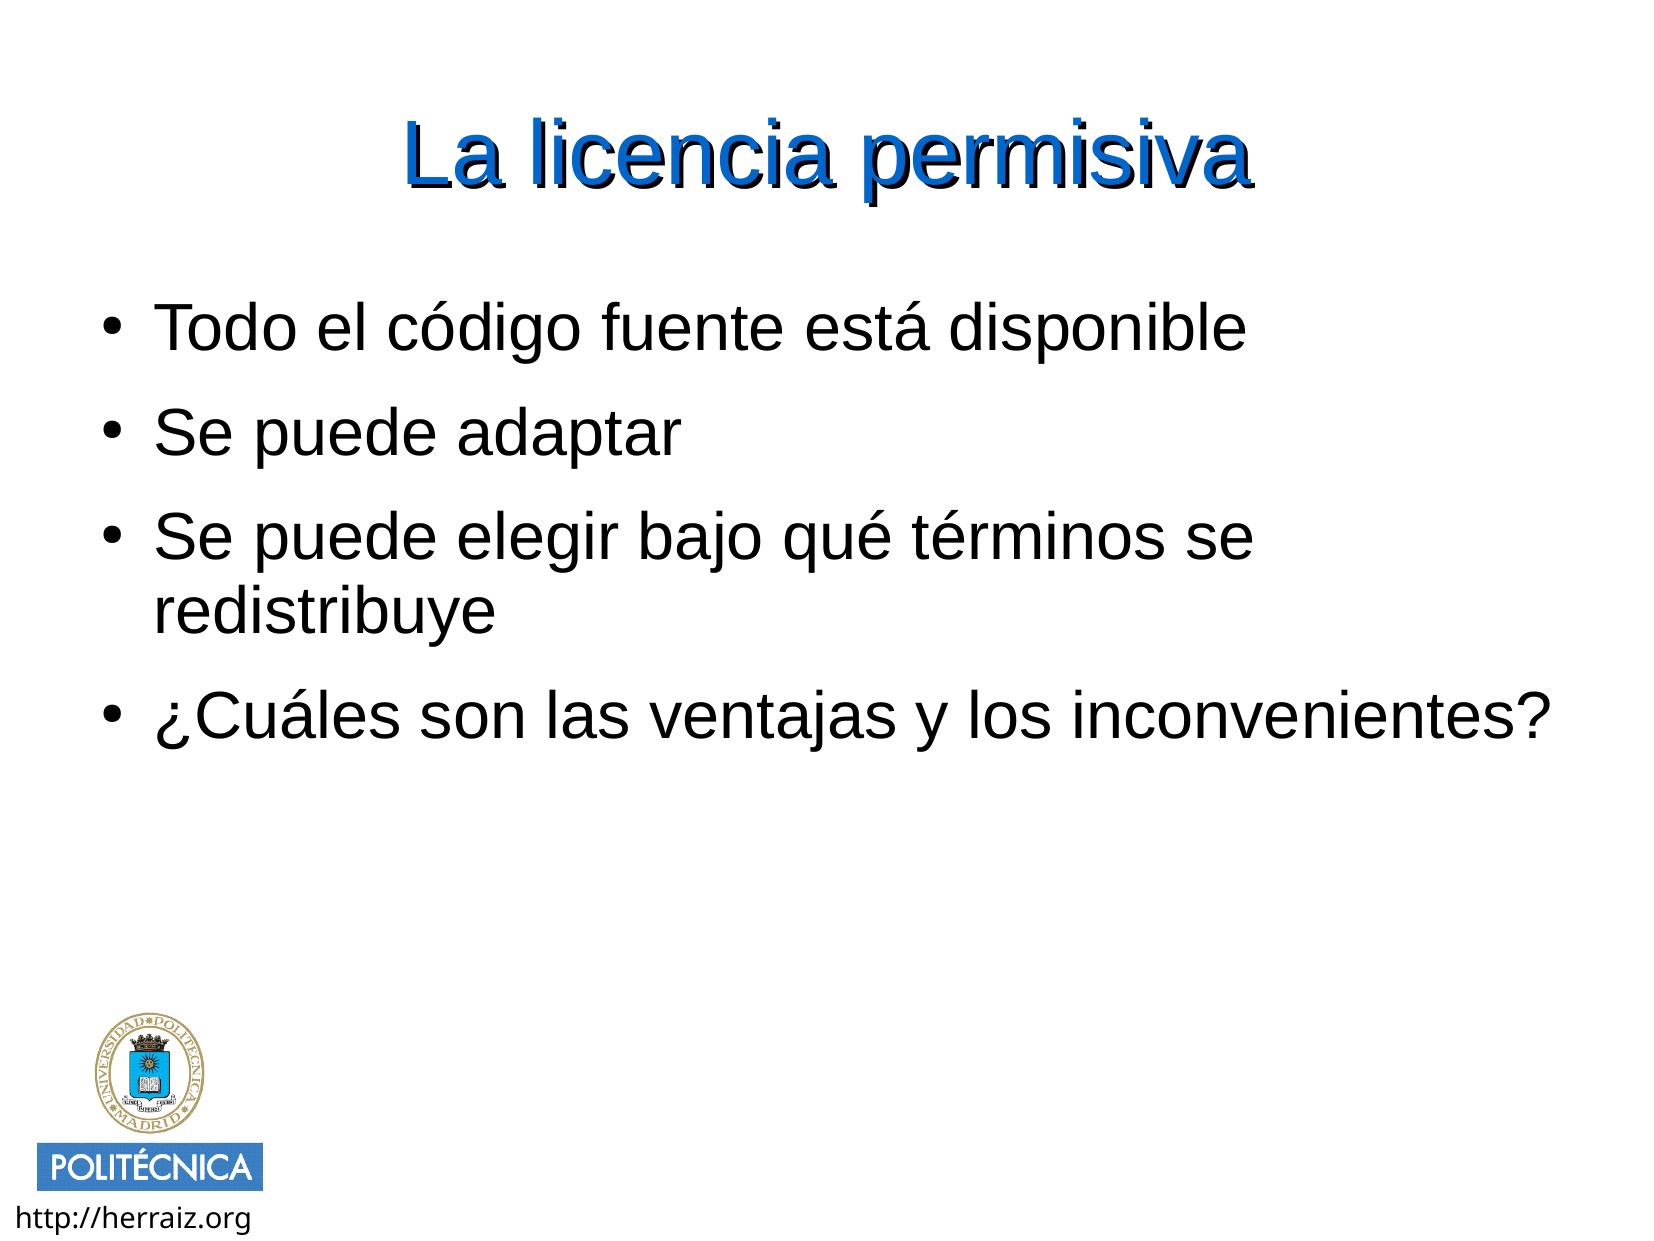

# La licencia permisiva
Todo el código fuente está disponible
Se puede adaptar
Se puede elegir bajo qué términos se redistribuye
¿Cuáles son las ventajas y los inconvenientes?